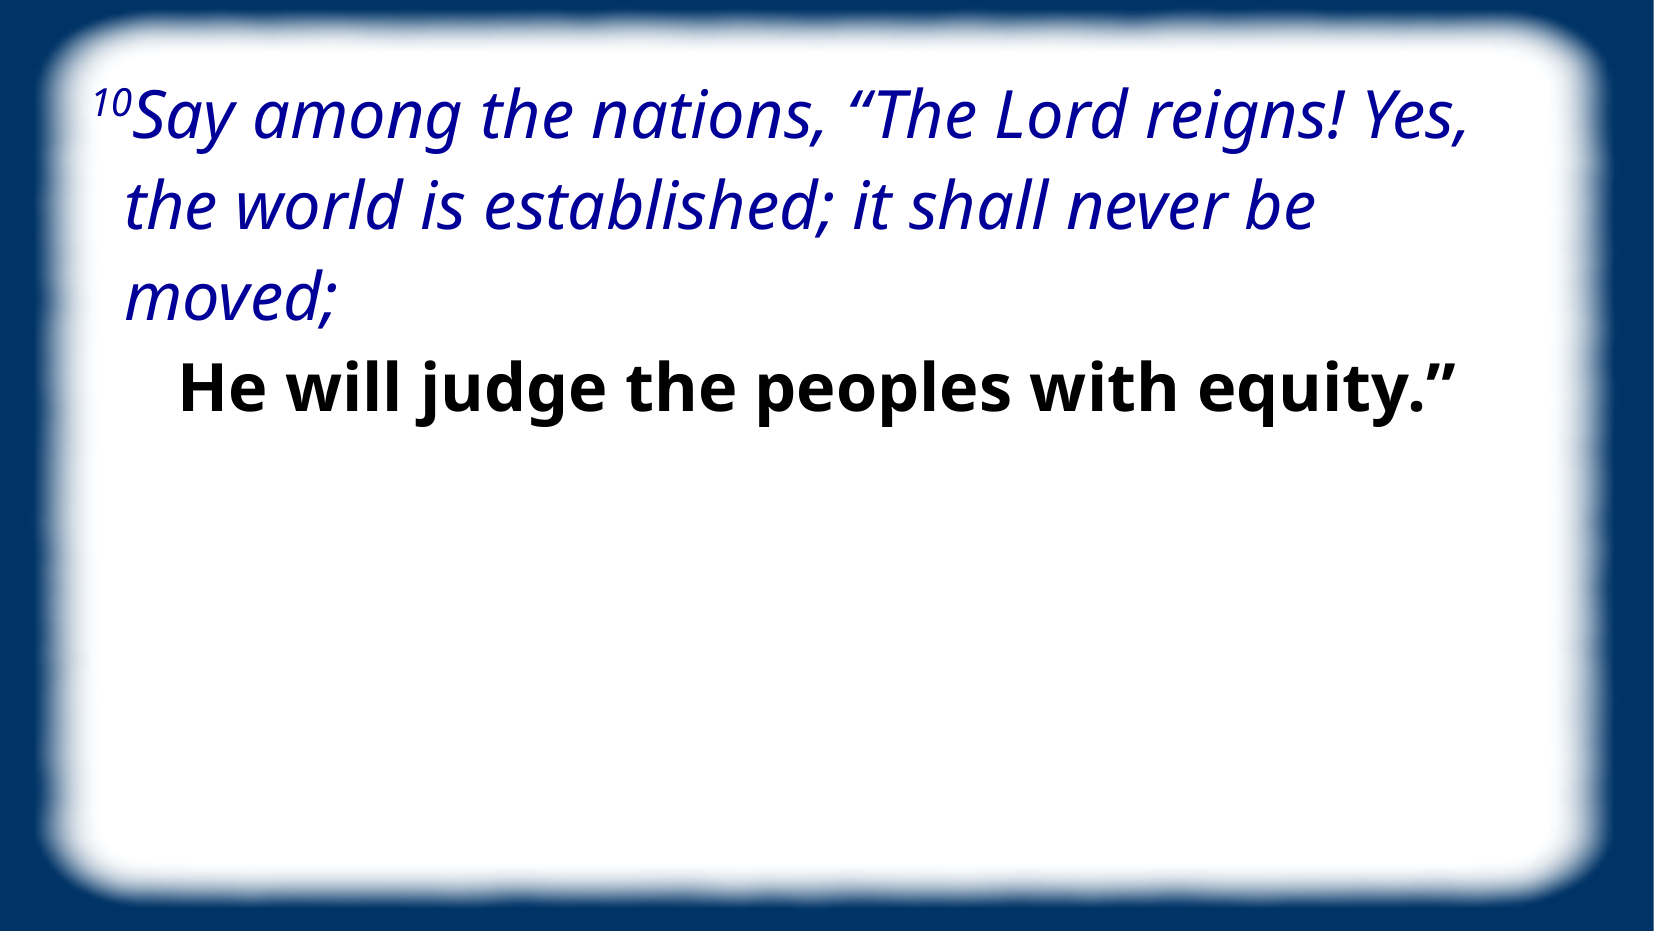

10Say among the nations, “The Lord reigns! Yes,
 the world is established; it shall never be
 moved;
 He will judge the peoples with equity.”